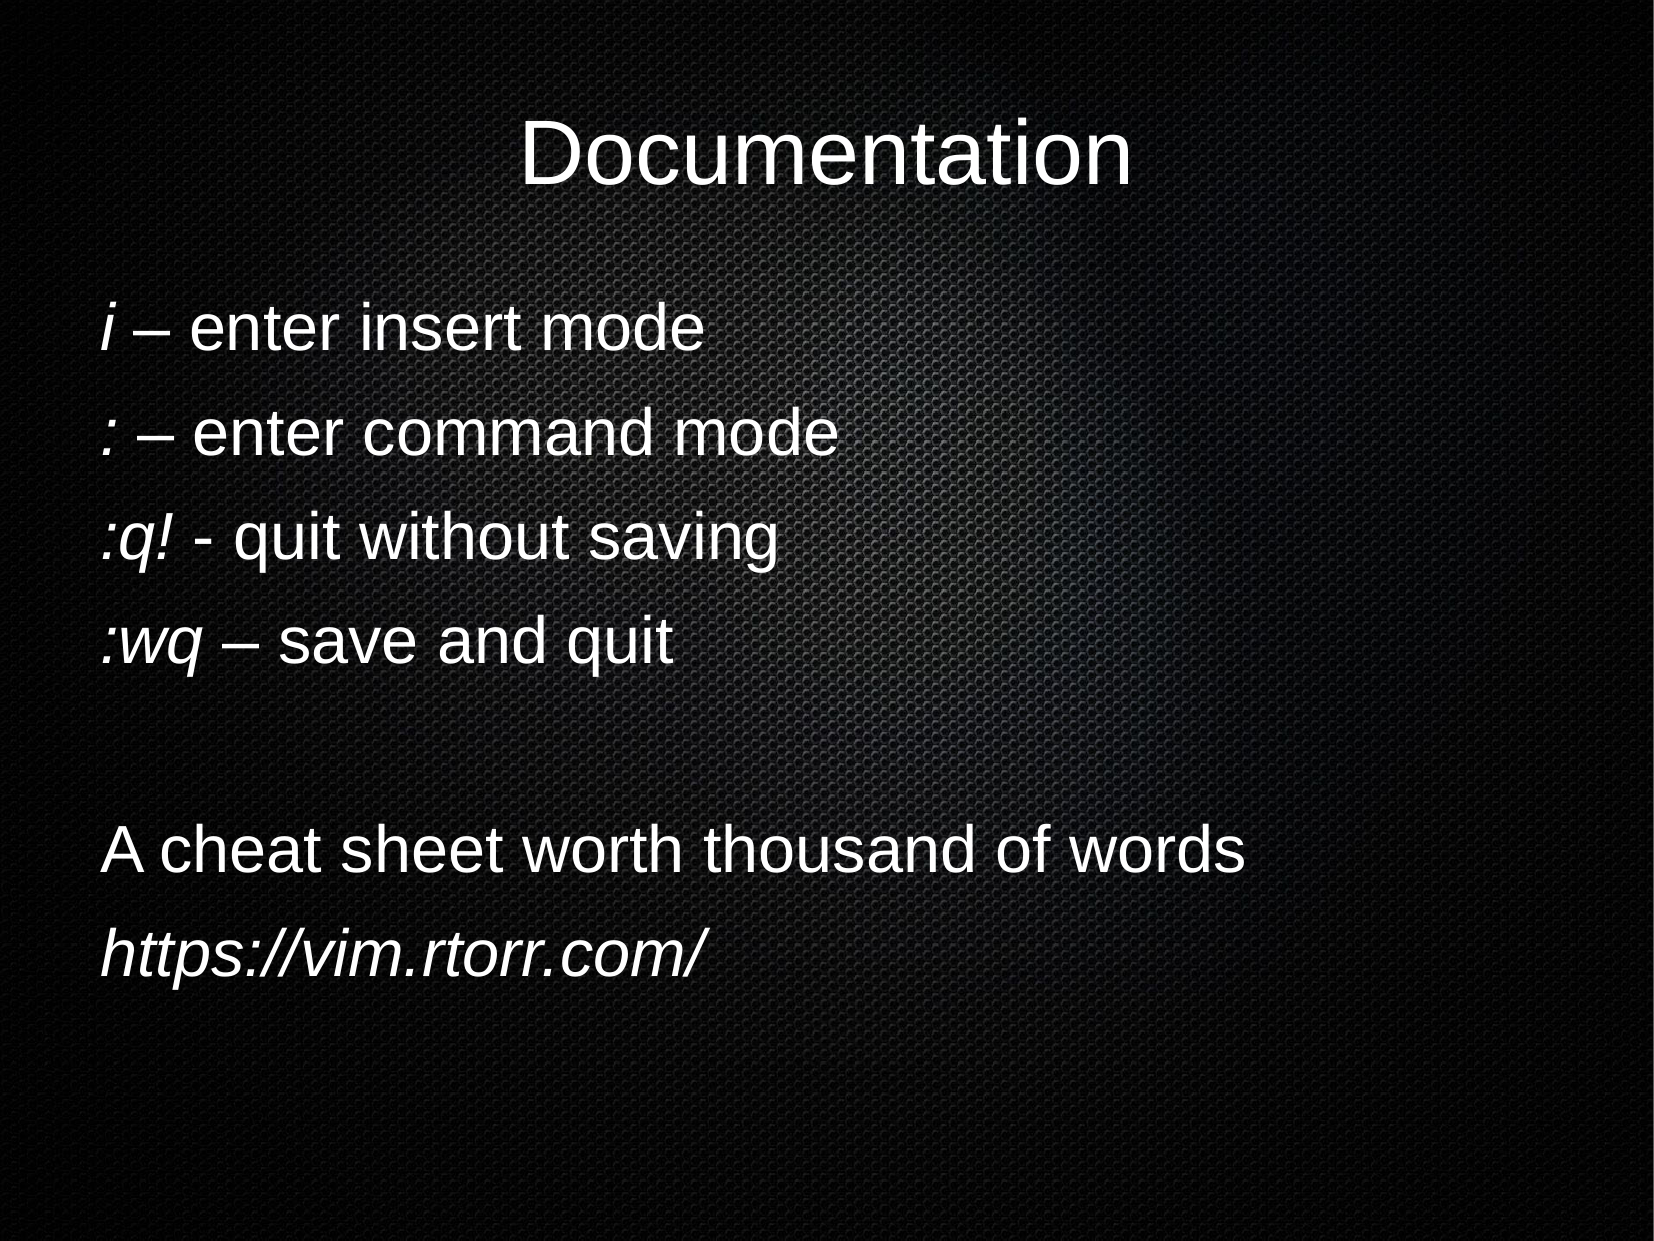

# Documentation
i – enter insert mode
: – enter command mode
:q! - quit without saving
:wq – save and quit
A cheat sheet worth thousand of words
https://vim.rtorr.com/